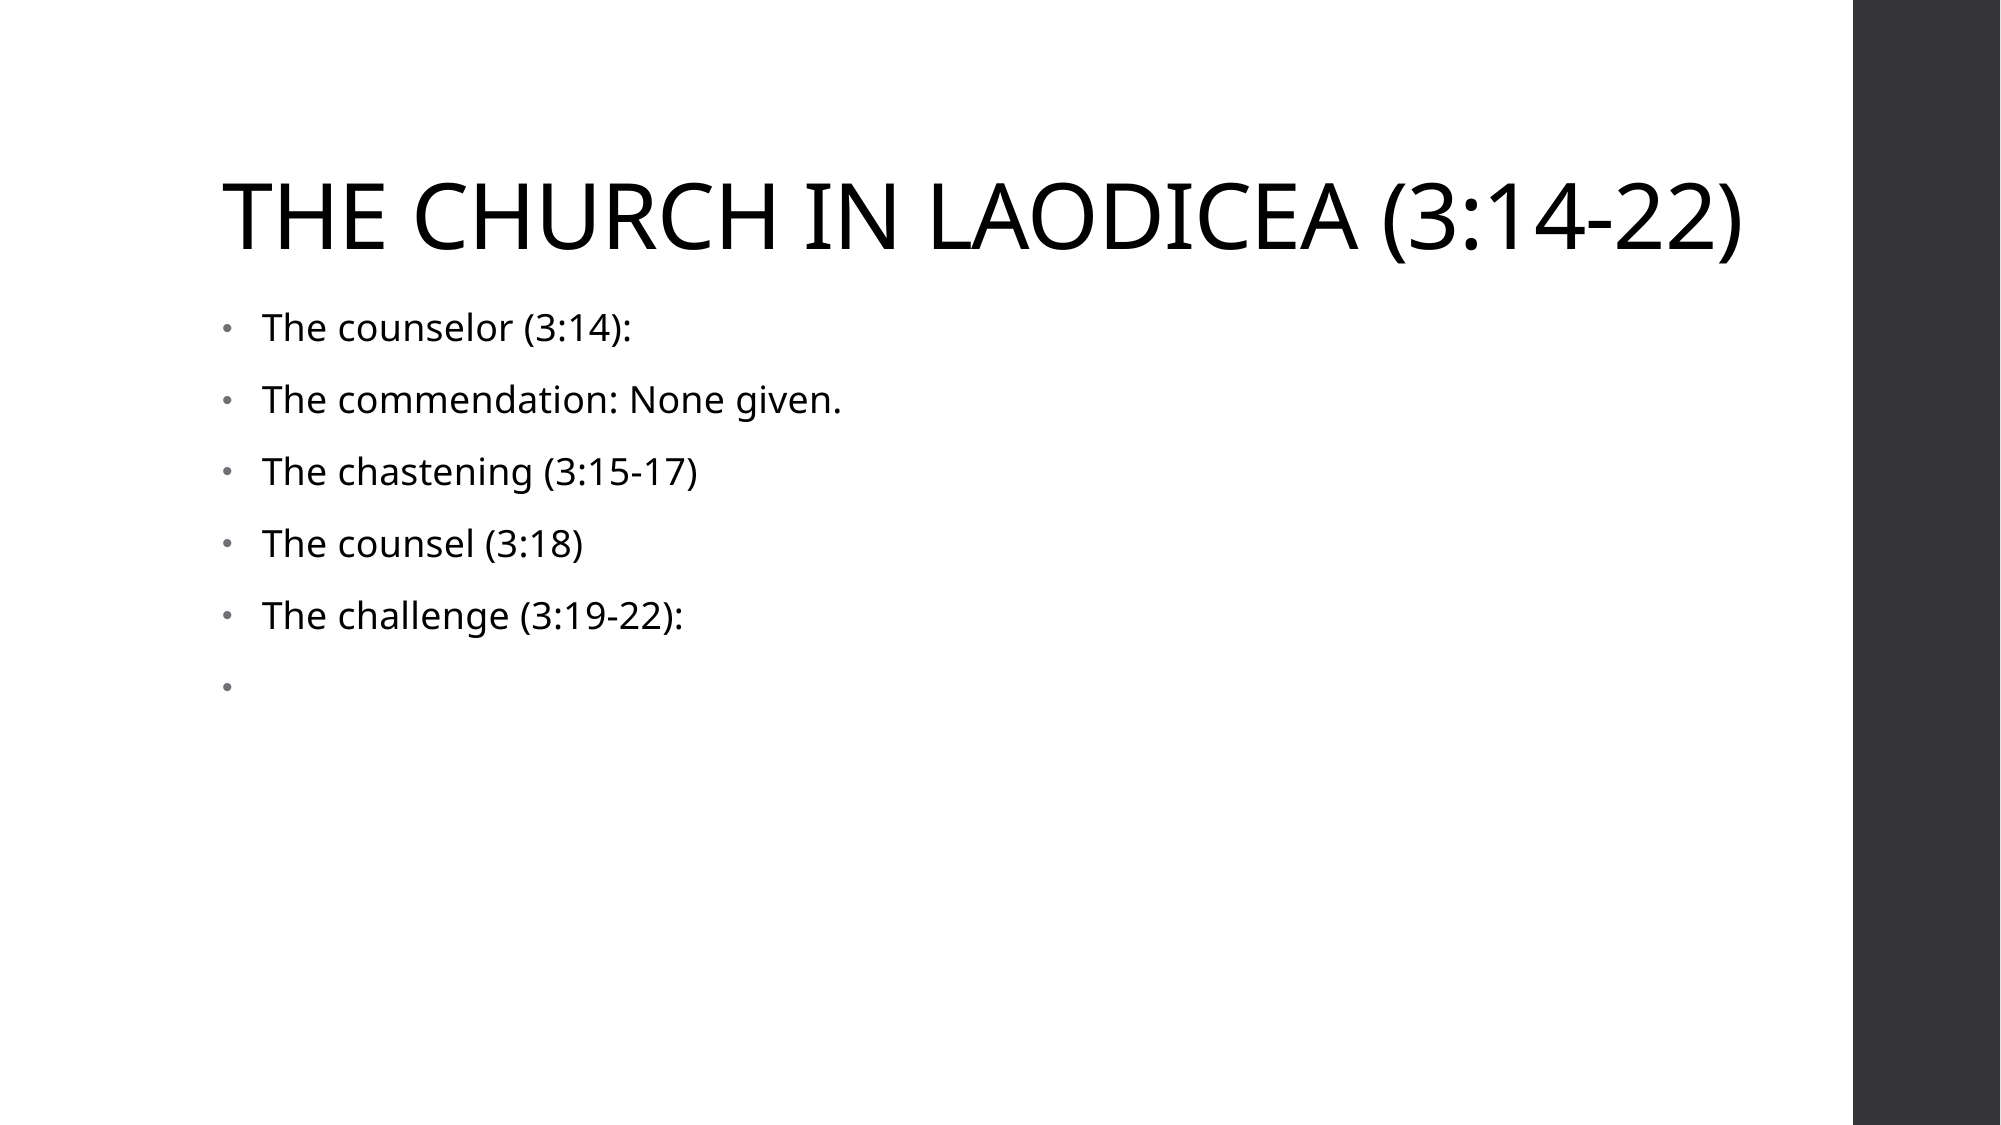

# THE CHURCH IN LAODICEA (3:14-22)
 The counselor (3:14):
 The commendation: None given.
 The chastening (3:15-17)
 The counsel (3:18)
 The challenge (3:19-22):